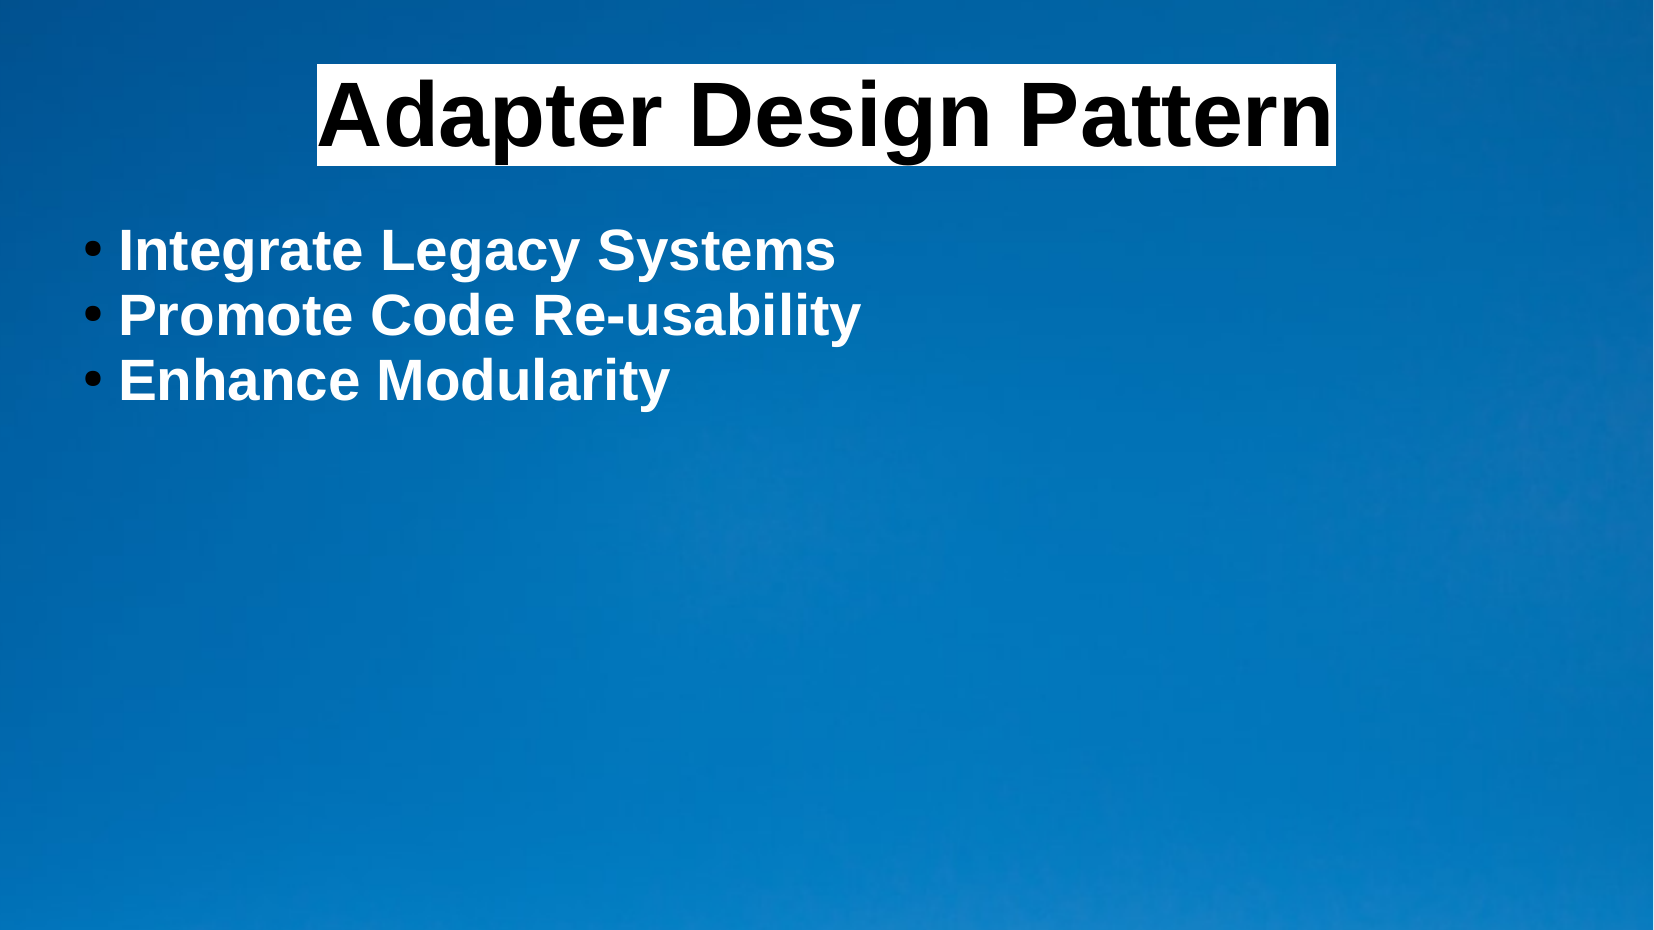

# Adapter Design Pattern
Integrate Legacy Systems
Promote Code Re-usability
Enhance Modularity